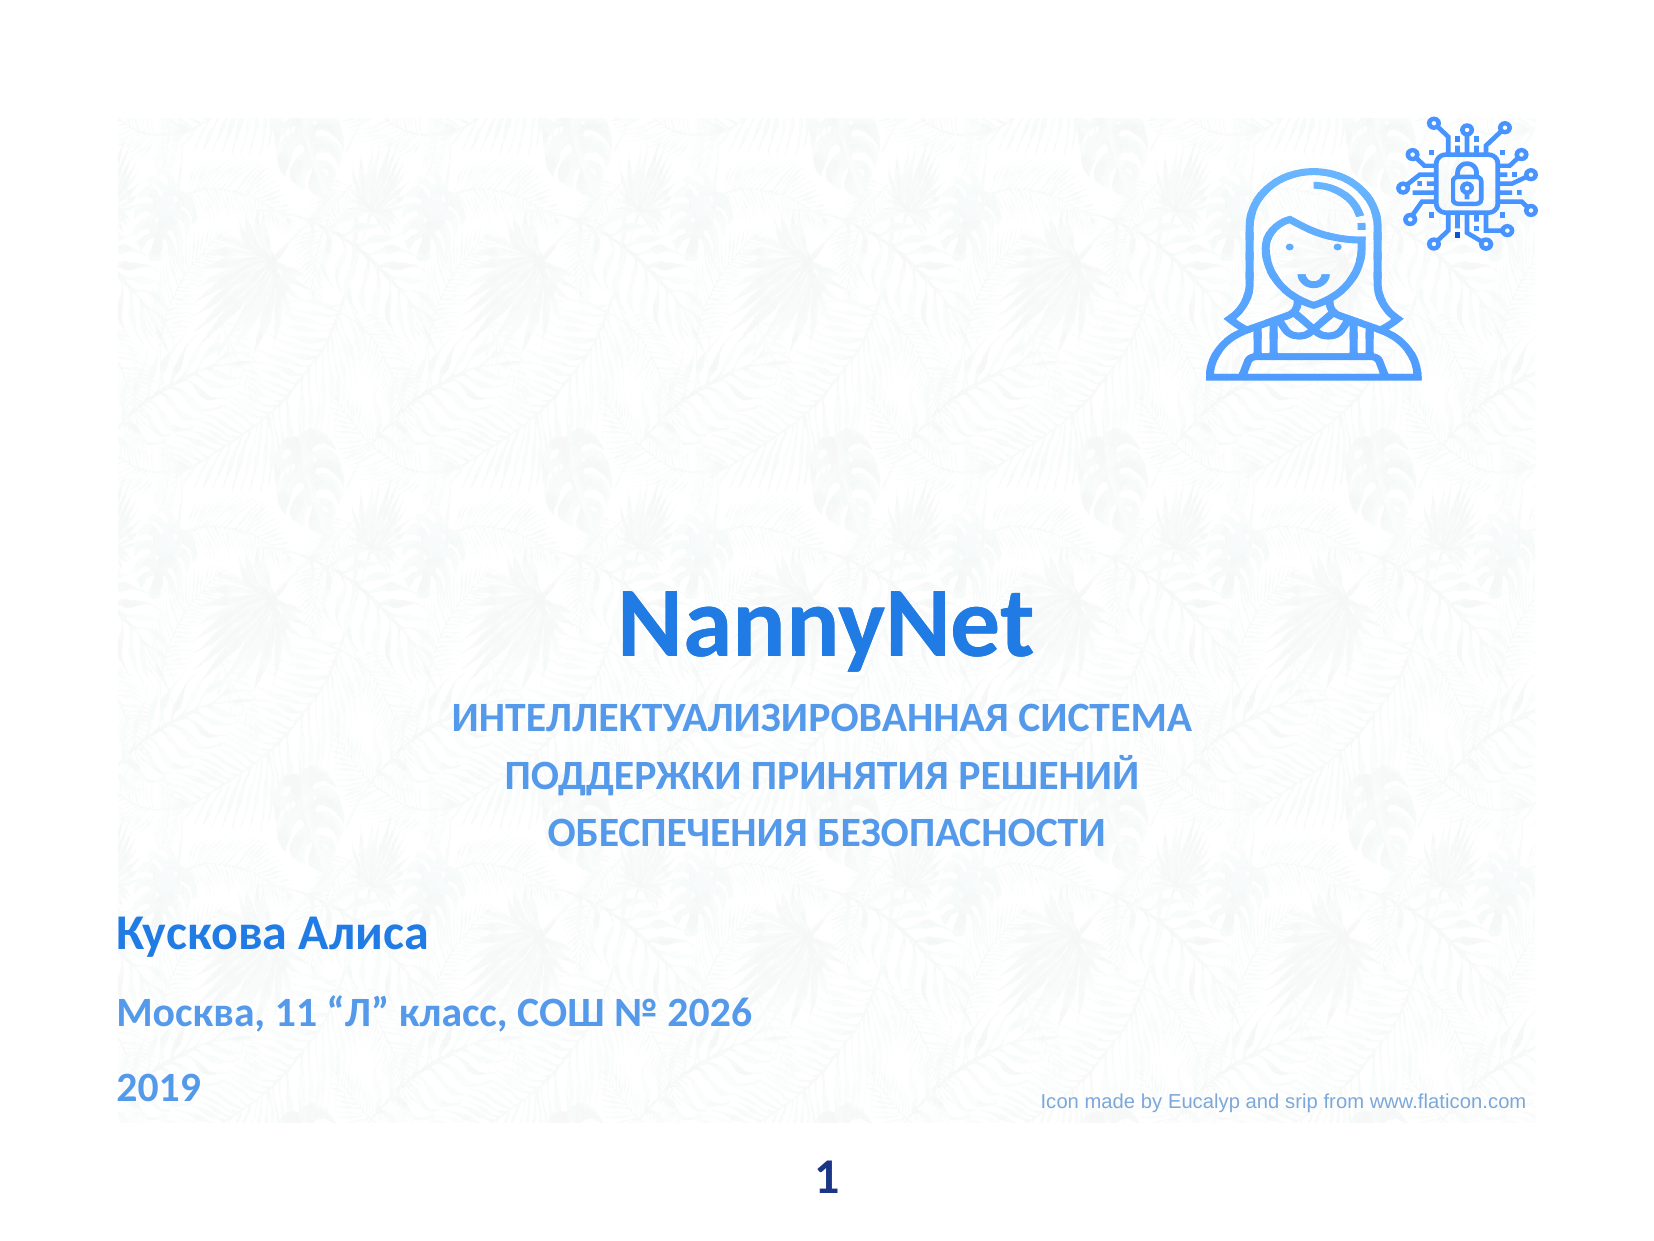

NannyNet
NannyNet
# ИНТЕЛЛЕКТУАЛИЗИРОВАННАЯ СИСТЕМА ПОДДЕРЖКИ ПРИНЯТИЯ РЕШЕНИЙ ОБЕСПЕЧЕНИЯ БЕЗОПАСНОСТИ
Кускова Алиса
Москва, 11 “Л” класс, СОШ № 2026
2019
Icon made by Eucalyp and srip from www.flaticon.com
1